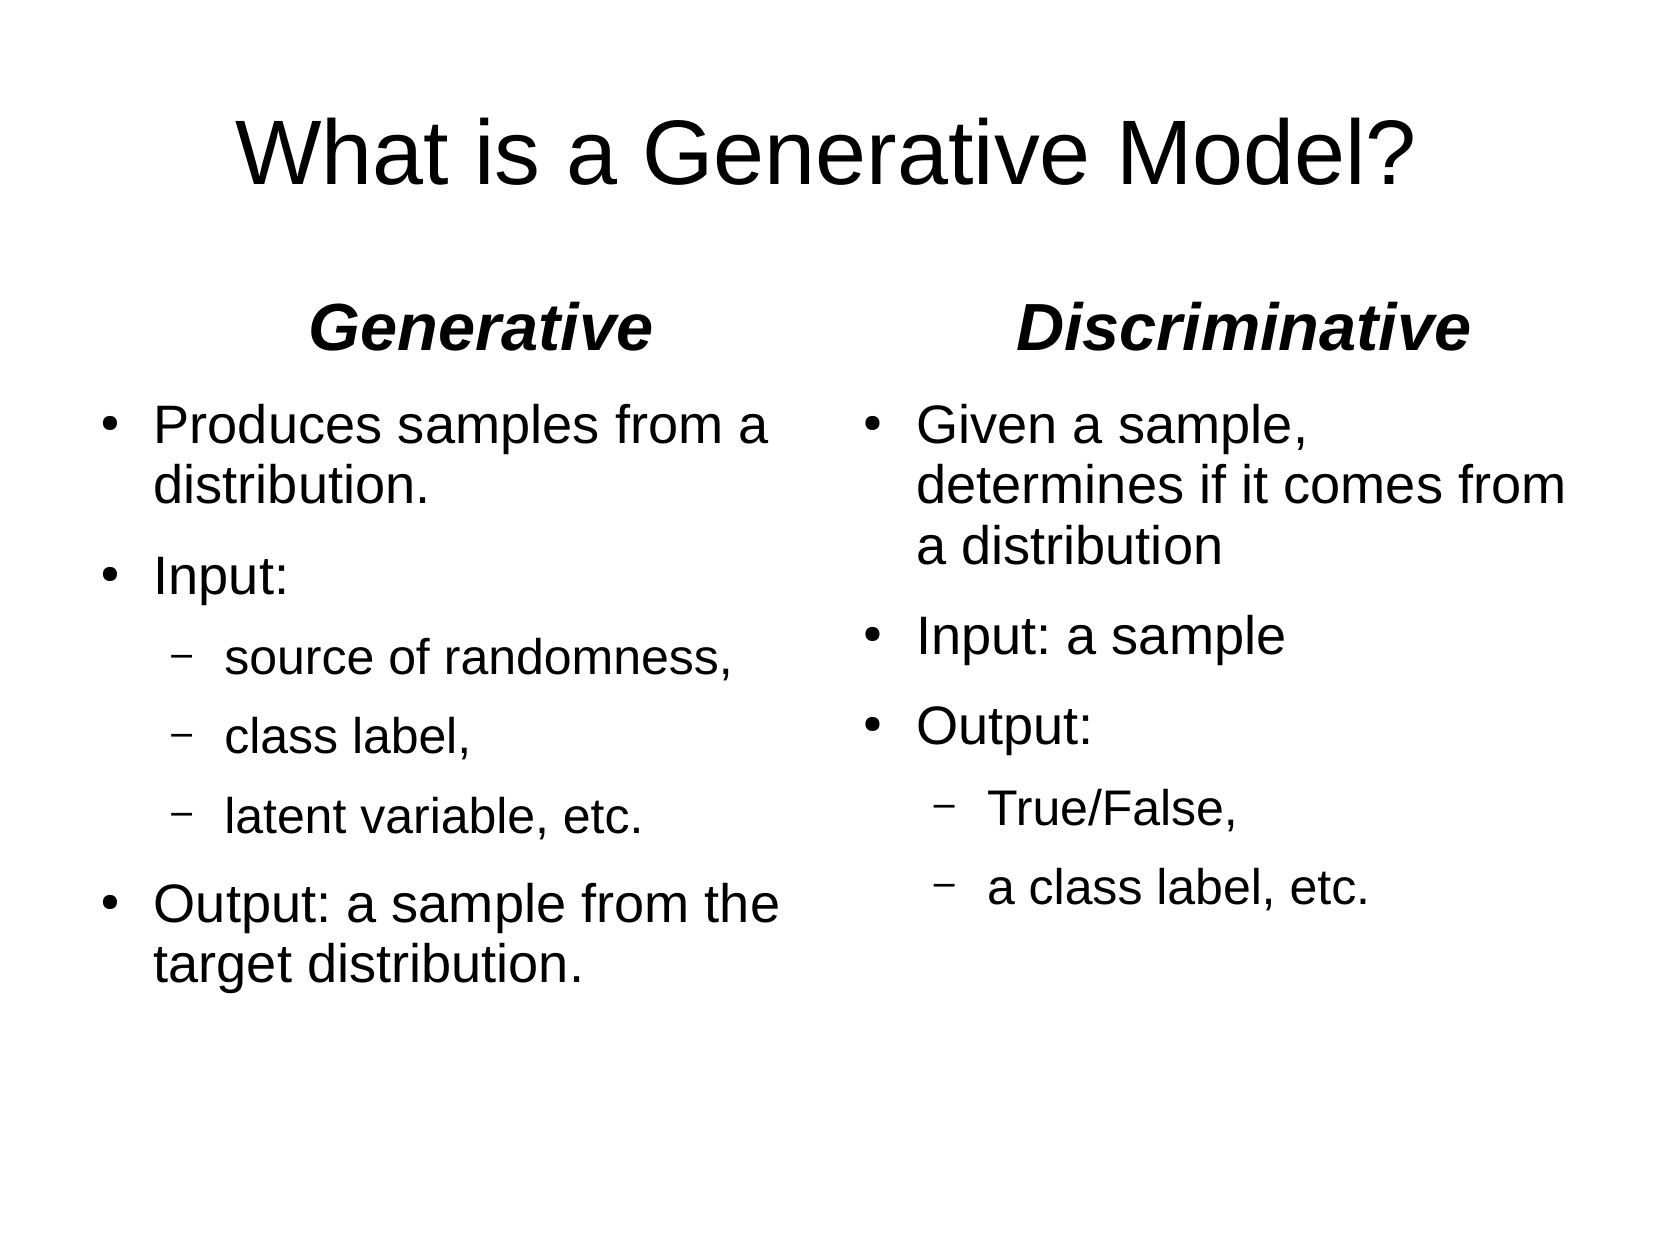

# What is a Generative Model?
Generative
Produces samples from a distribution.
Input:
source of randomness,
class label,
latent variable, etc.
Output: a sample from the target distribution.
Discriminative
Given a sample, determines if it comes from a distribution
Input: a sample
Output:
True/False,
a class label, etc.